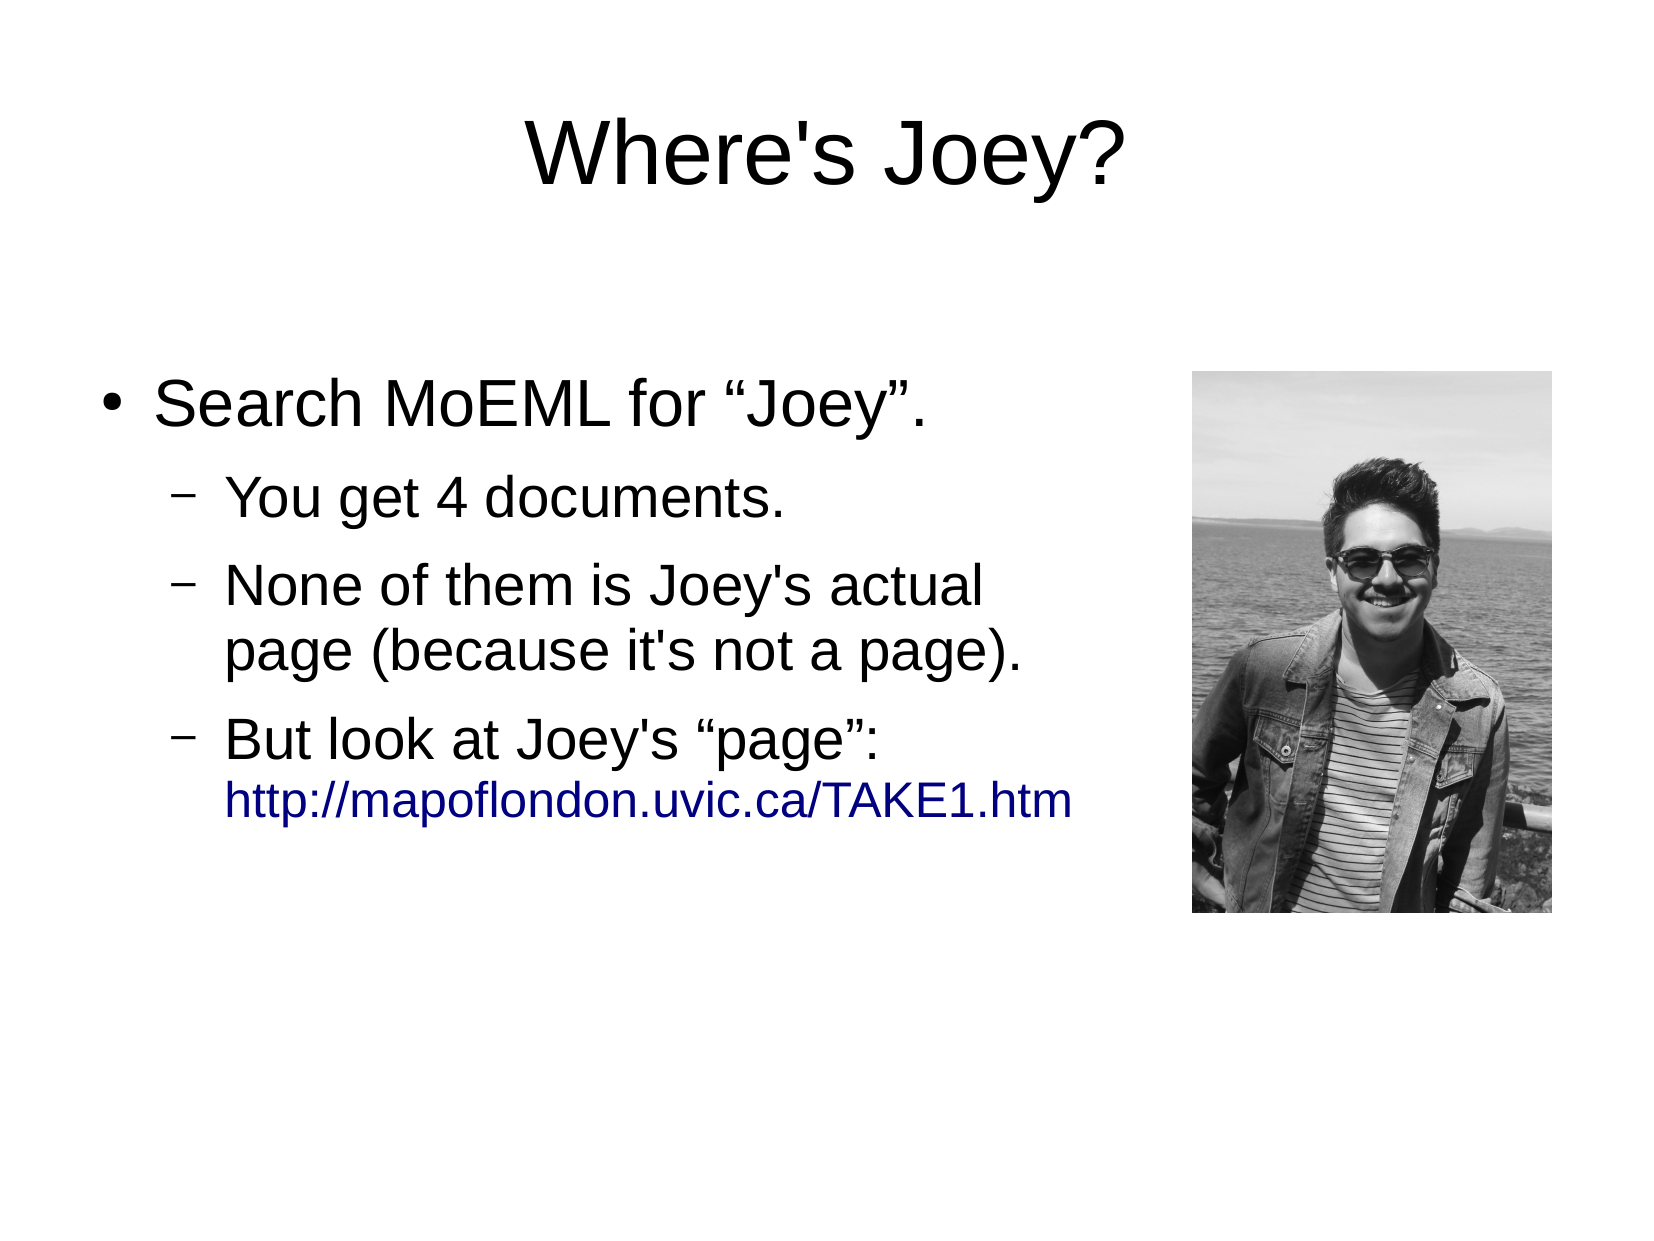

# Where's Joey?
Search MoEML for “Joey”.
You get 4 documents.
None of them is Joey's actual page (because it's not a page).
But look at Joey's “page”:http://mapoflondon.uvic.ca/TAKE1.htm